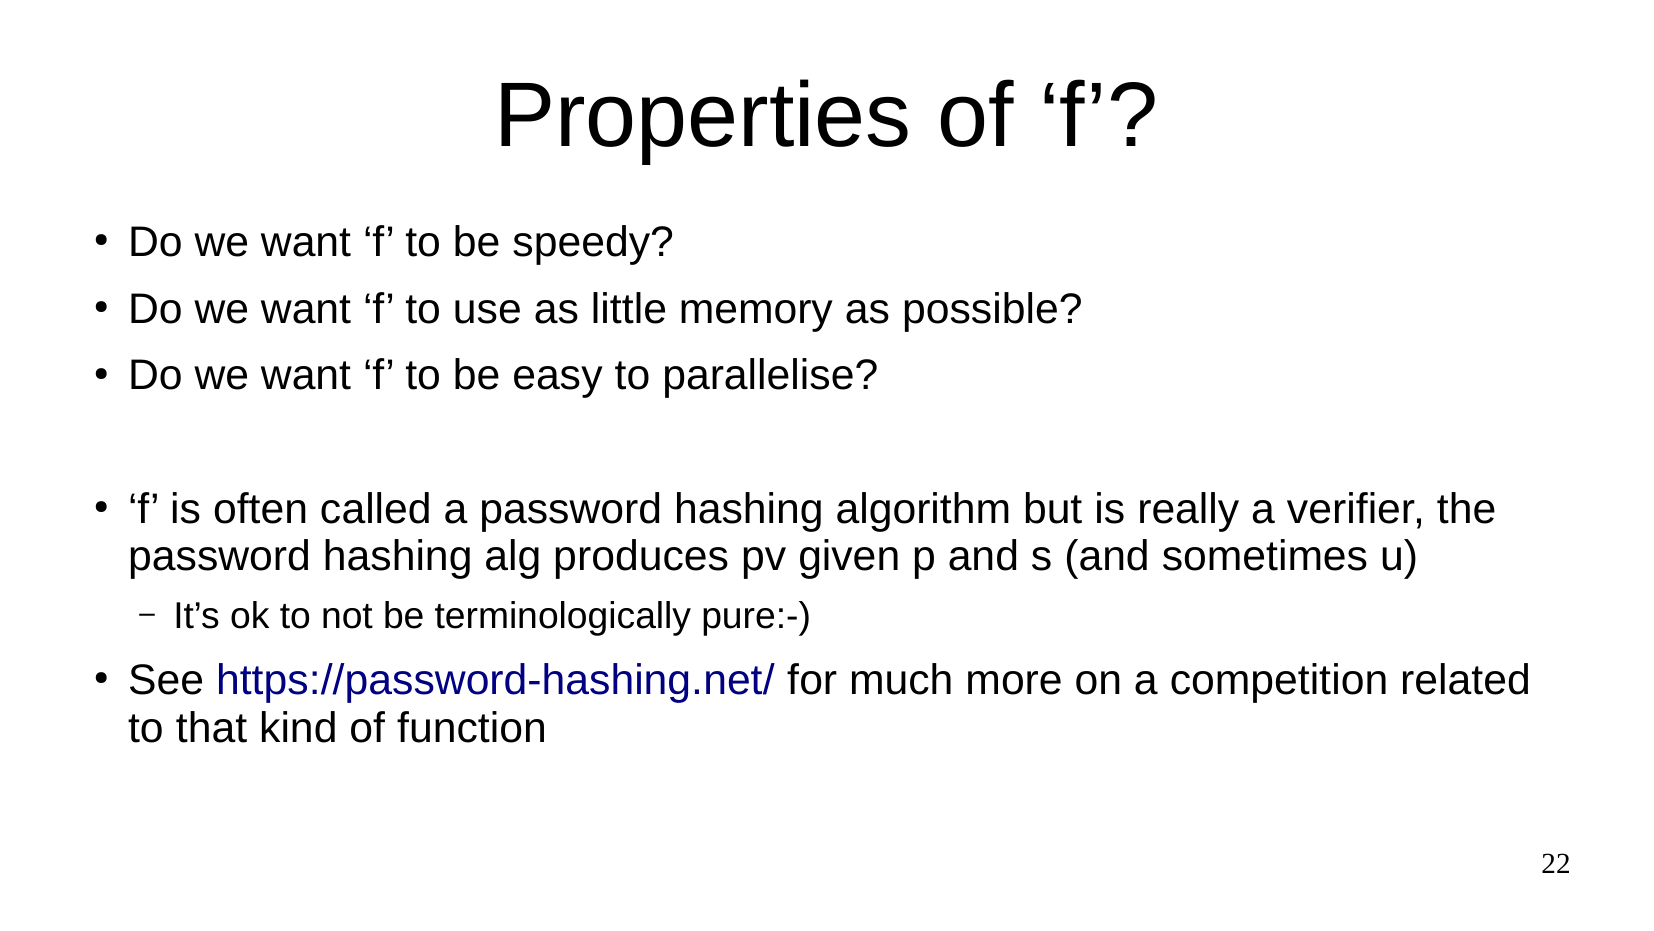

# Properties of ‘f’?
Do we want ‘f’ to be speedy?
Do we want ‘f’ to use as little memory as possible?
Do we want ‘f’ to be easy to parallelise?
‘f’ is often called a password hashing algorithm but is really a verifier, the password hashing alg produces pv given p and s (and sometimes u)
It’s ok to not be terminologically pure:-)
See https://password-hashing.net/ for much more on a competition related to that kind of function
22